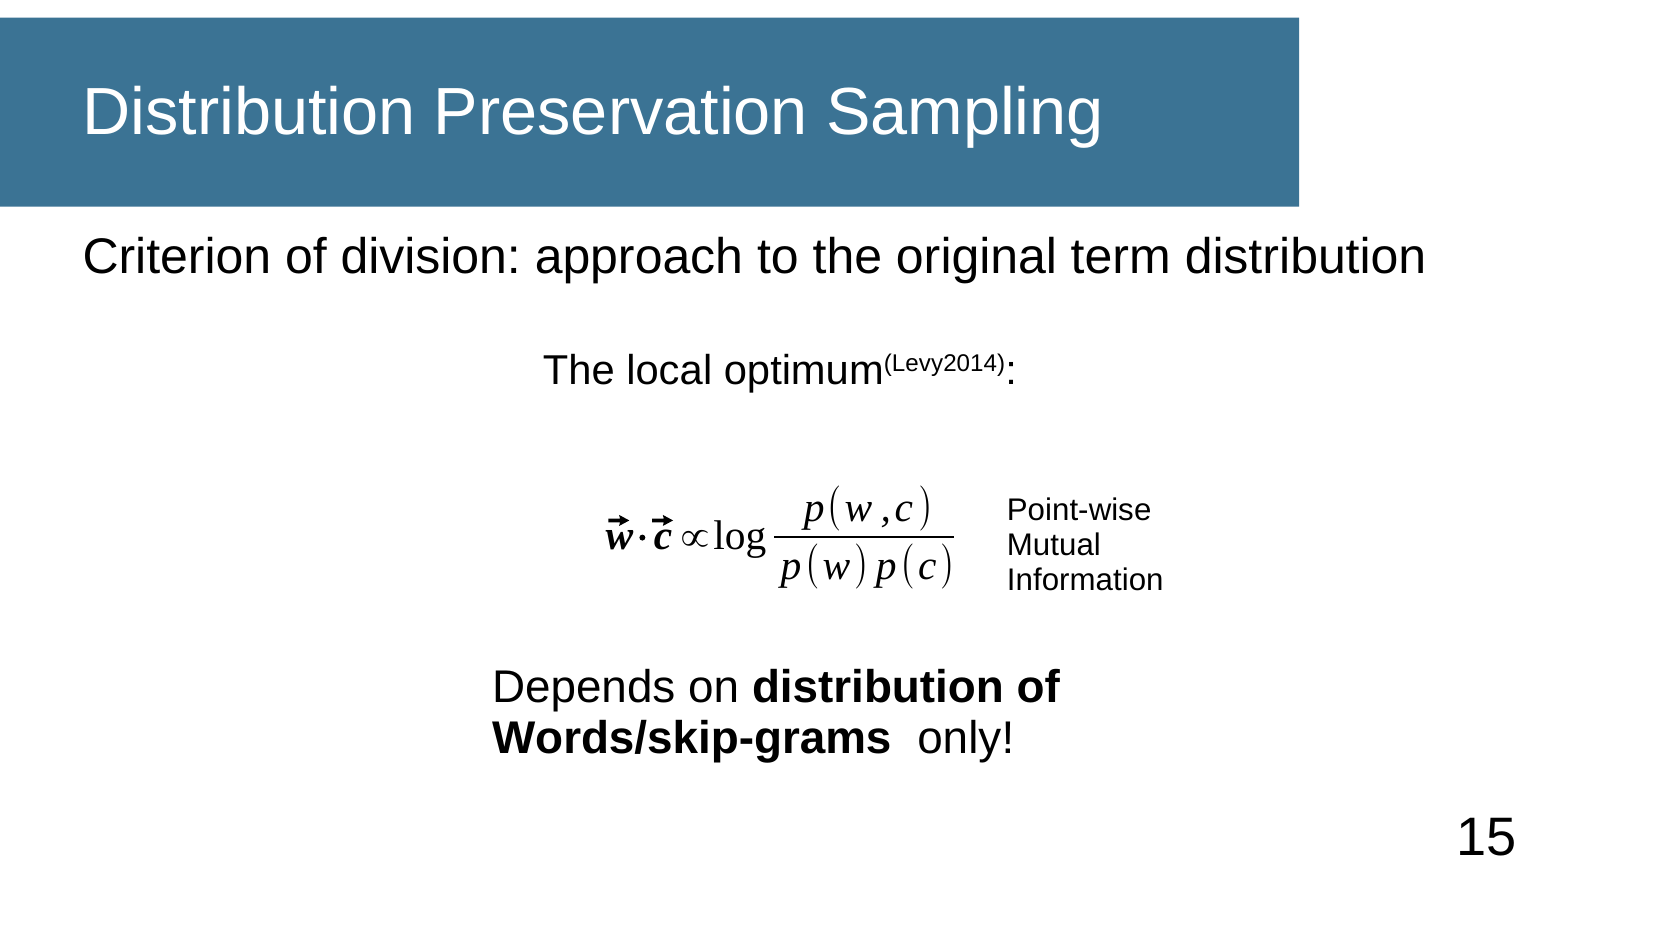

# Distribution Preservation Sampling
Criterion of division: approach to the original term distribution
The local optimum(Levy2014):
Point-wise
Mutual
Information
Depends on distribution of
Words/skip-grams only!